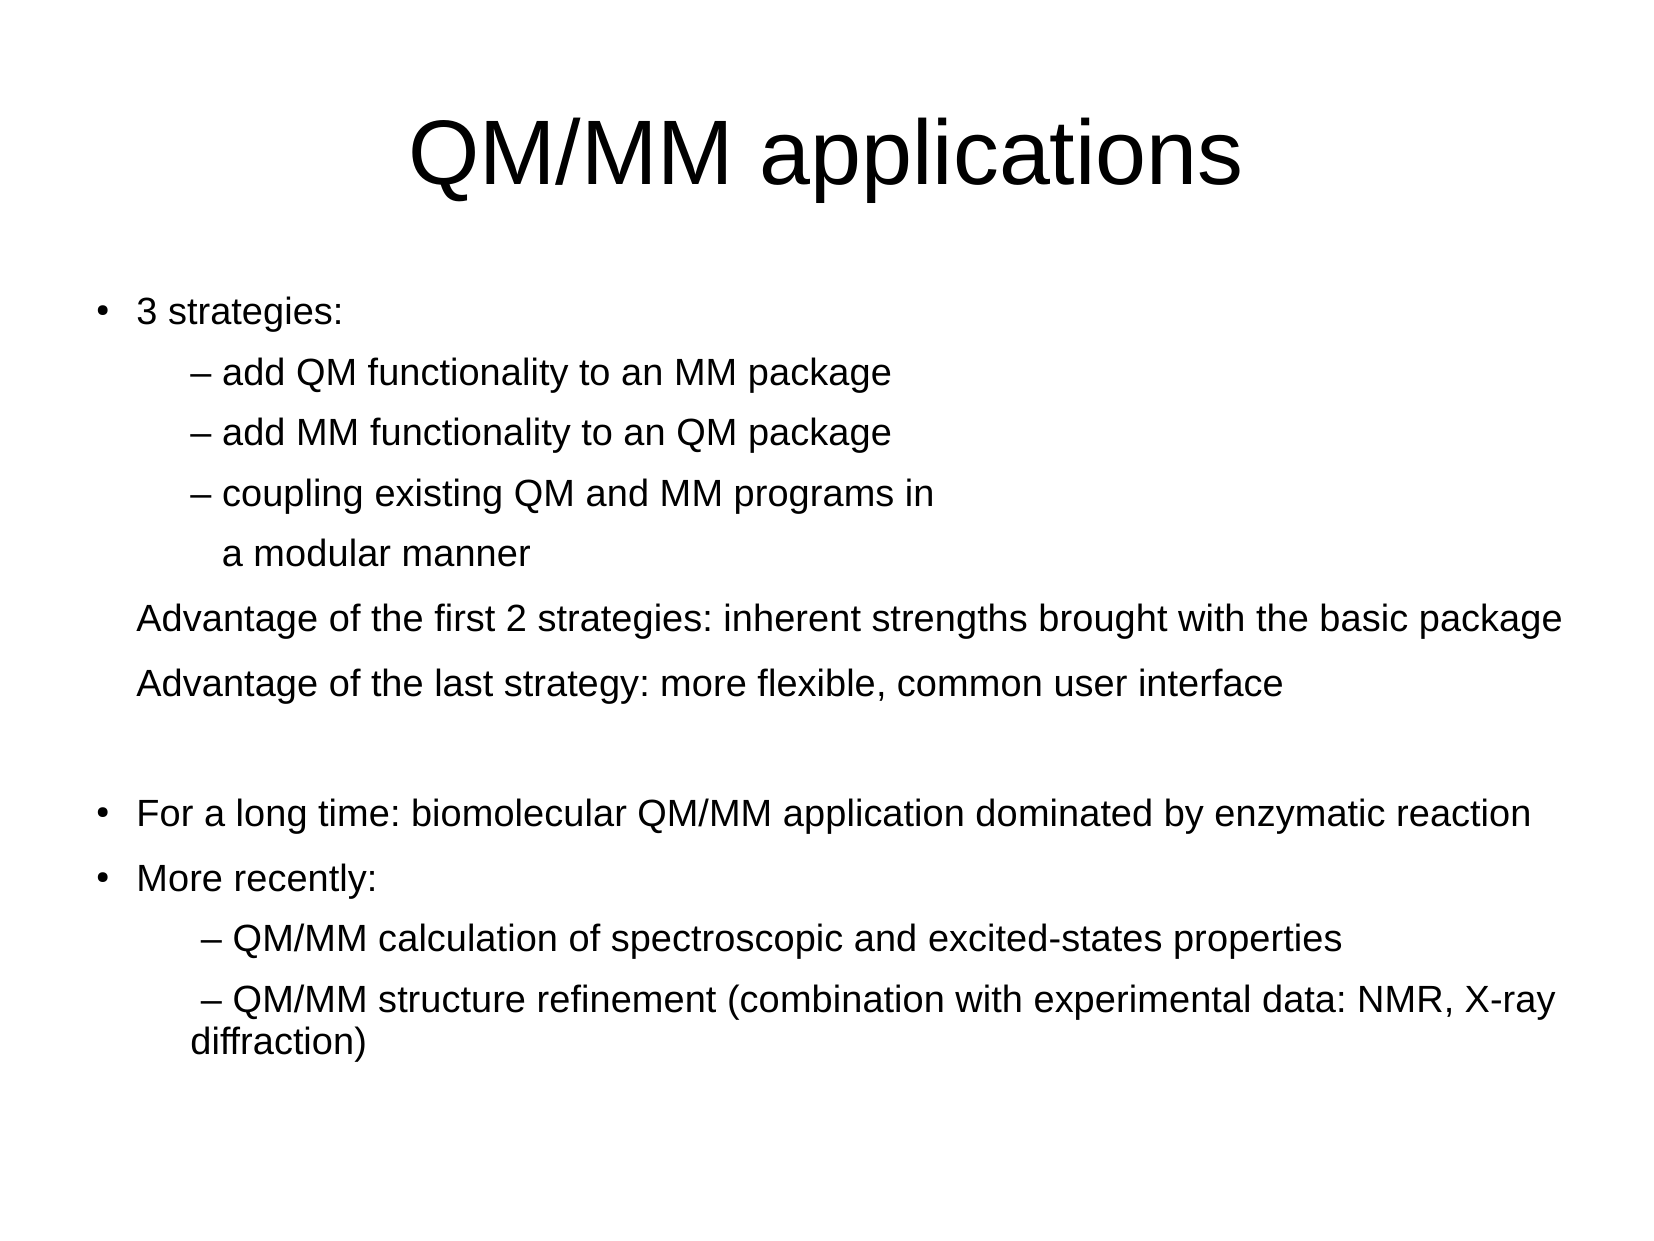

# QM/MM applications
3 strategies:
– add QM functionality to an MM package
– add MM functionality to an QM package
– coupling existing QM and MM programs in
 a modular manner
Advantage of the first 2 strategies: inherent strengths brought with the basic package
Advantage of the last strategy: more flexible, common user interface
For a long time: biomolecular QM/MM application dominated by enzymatic reaction
More recently:
 – QM/MM calculation of spectroscopic and excited-states properties
 – QM/MM structure refinement (combination with experimental data: NMR, X-ray diffraction)